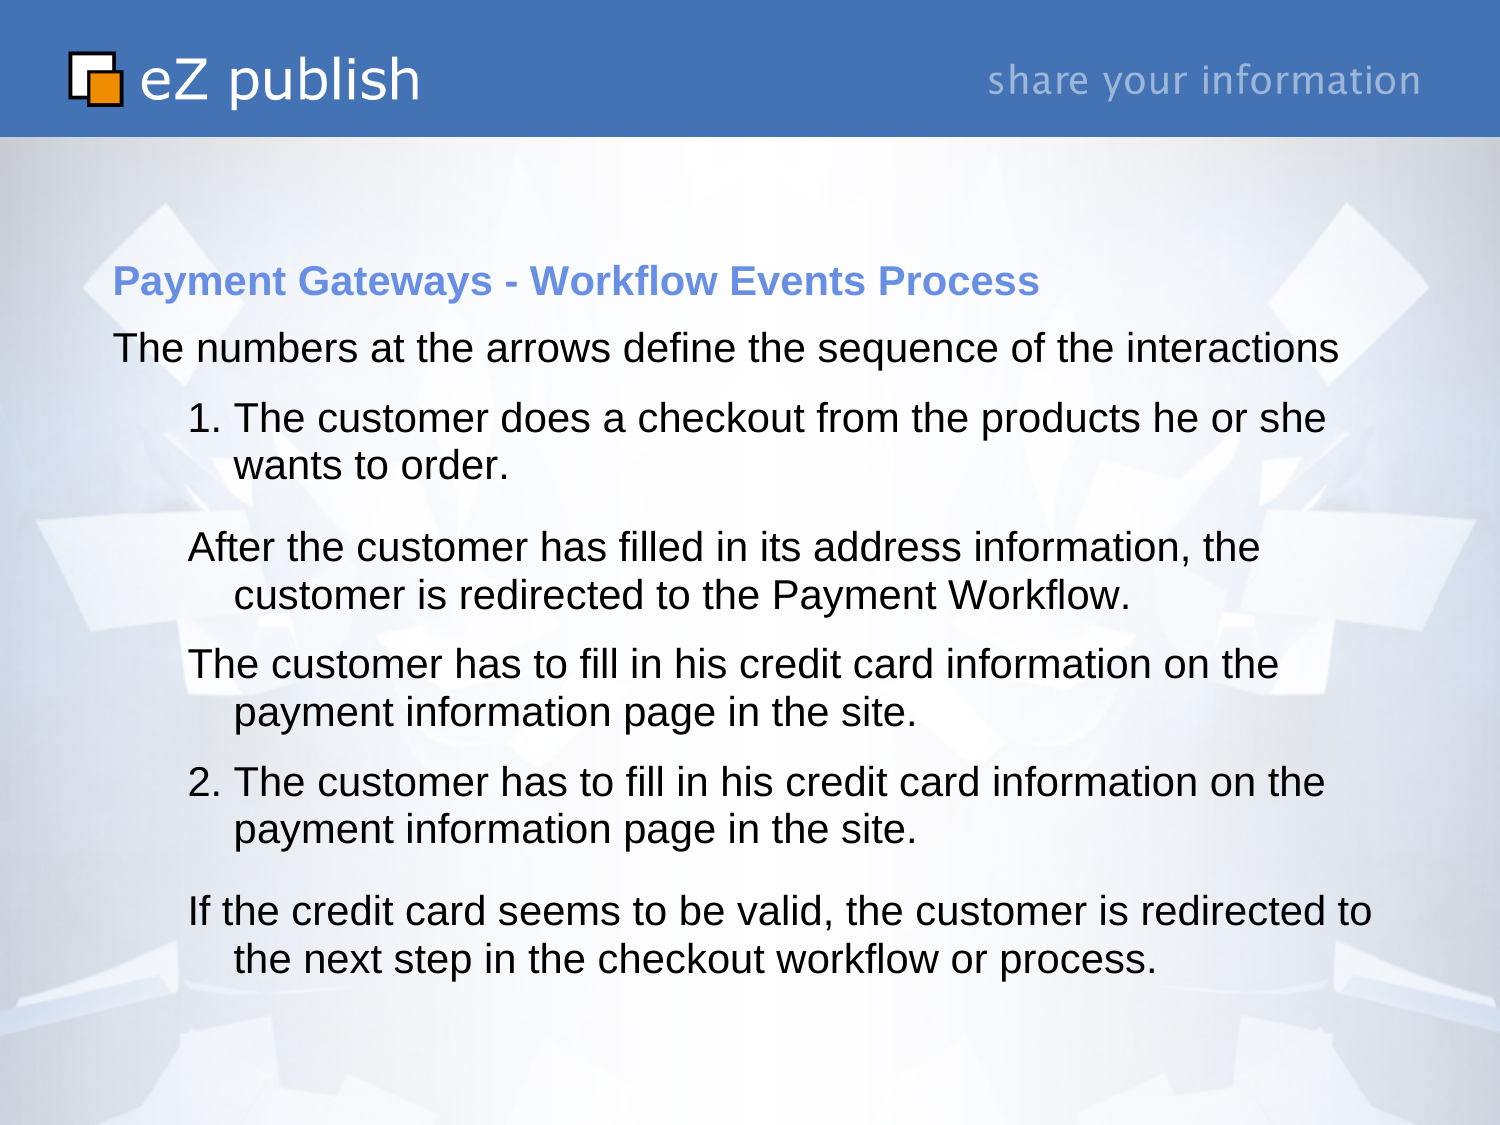

# Payment Gateways - Workflow Events Process
The numbers at the arrows define the sequence of the interactions
1. The customer does a checkout from the products he or she wants to order.
After the customer has filled in its address information, the customer is redirected to the Payment Workflow.
The customer has to fill in his credit card information on the payment information page in the site.
2. The customer has to fill in his credit card information on the payment information page in the site.
If the credit card seems to be valid, the customer is redirected to the next step in the checkout workflow or process.